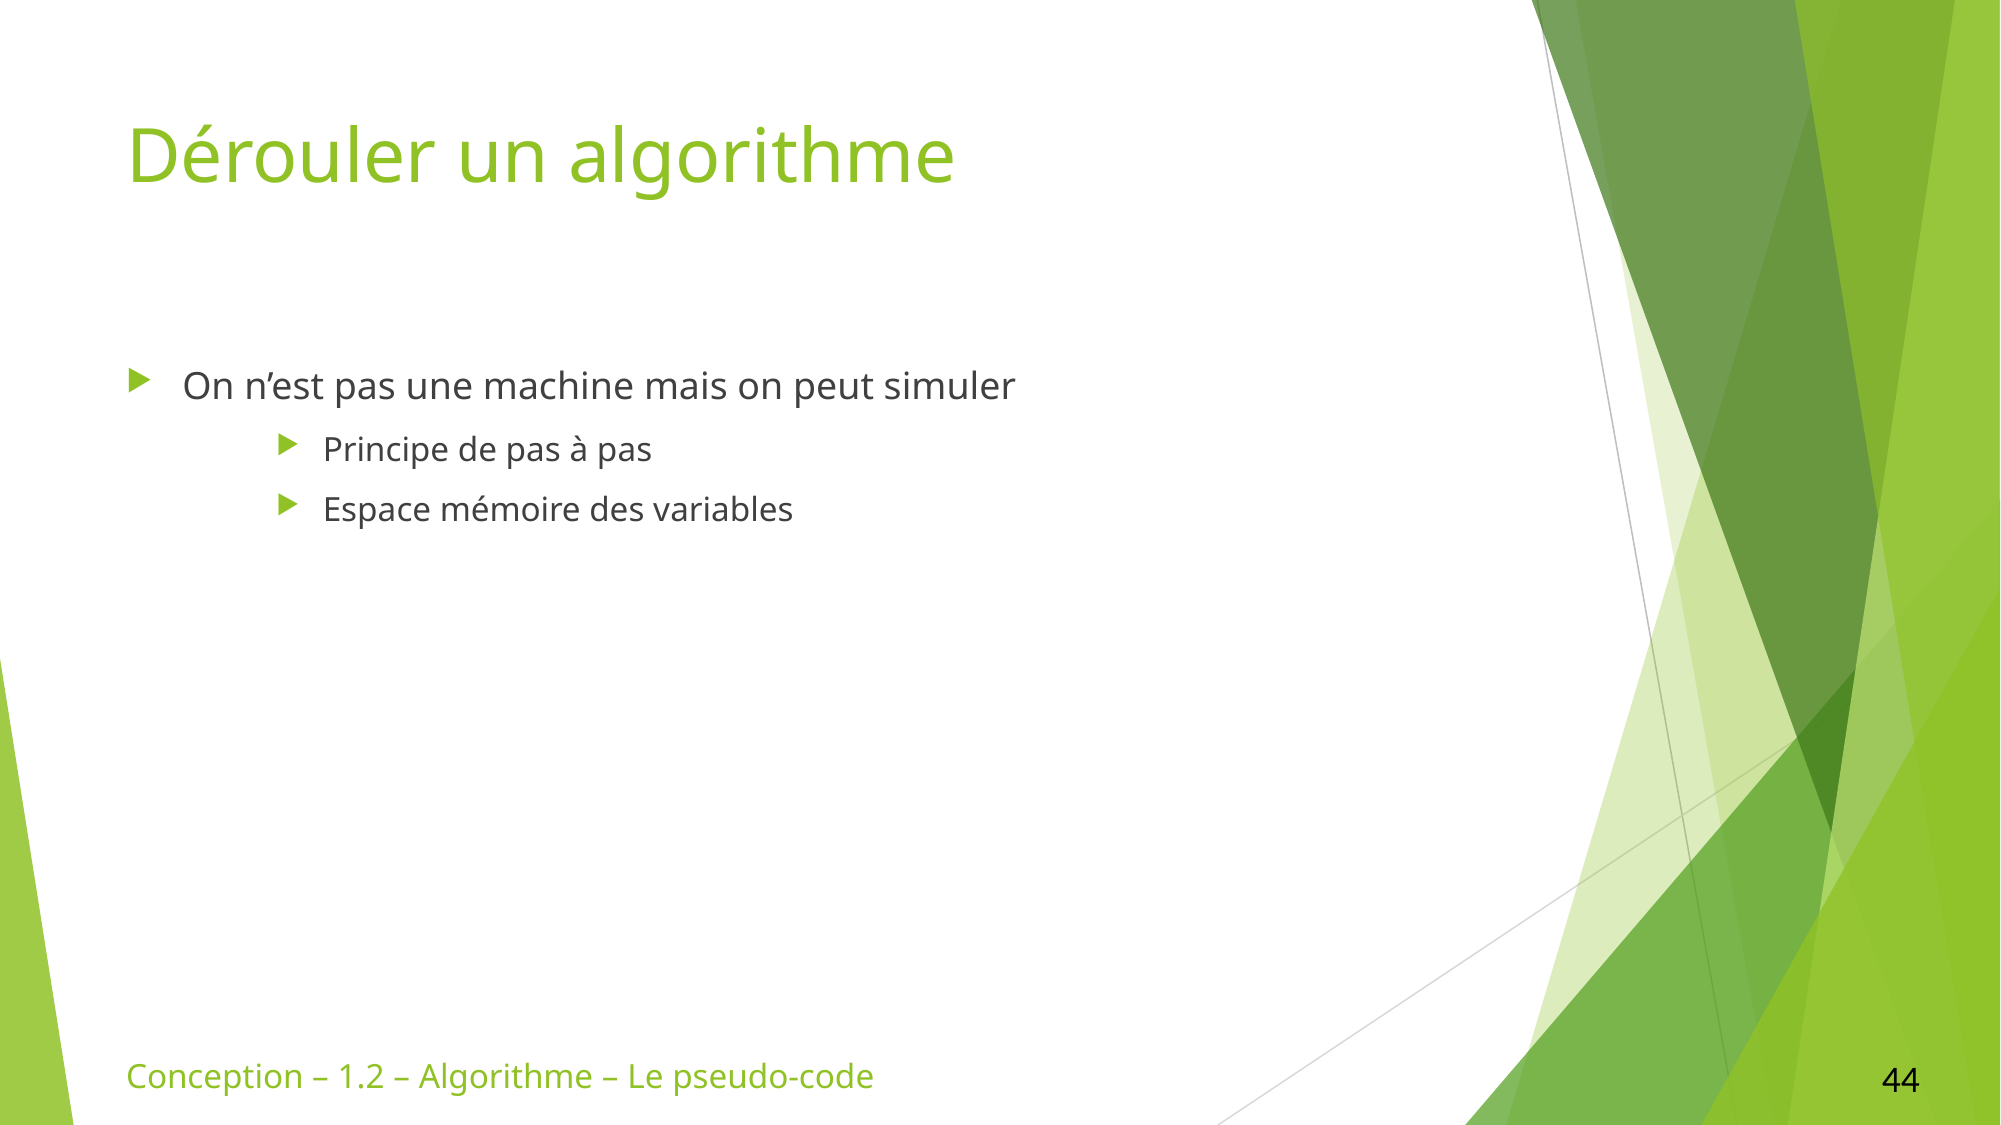

# Dérouler un algorithme
On n’est pas une machine mais on peut simuler
Principe de pas à pas
Espace mémoire des variables
Conception – 1.2 – Algorithme – Le pseudo-code